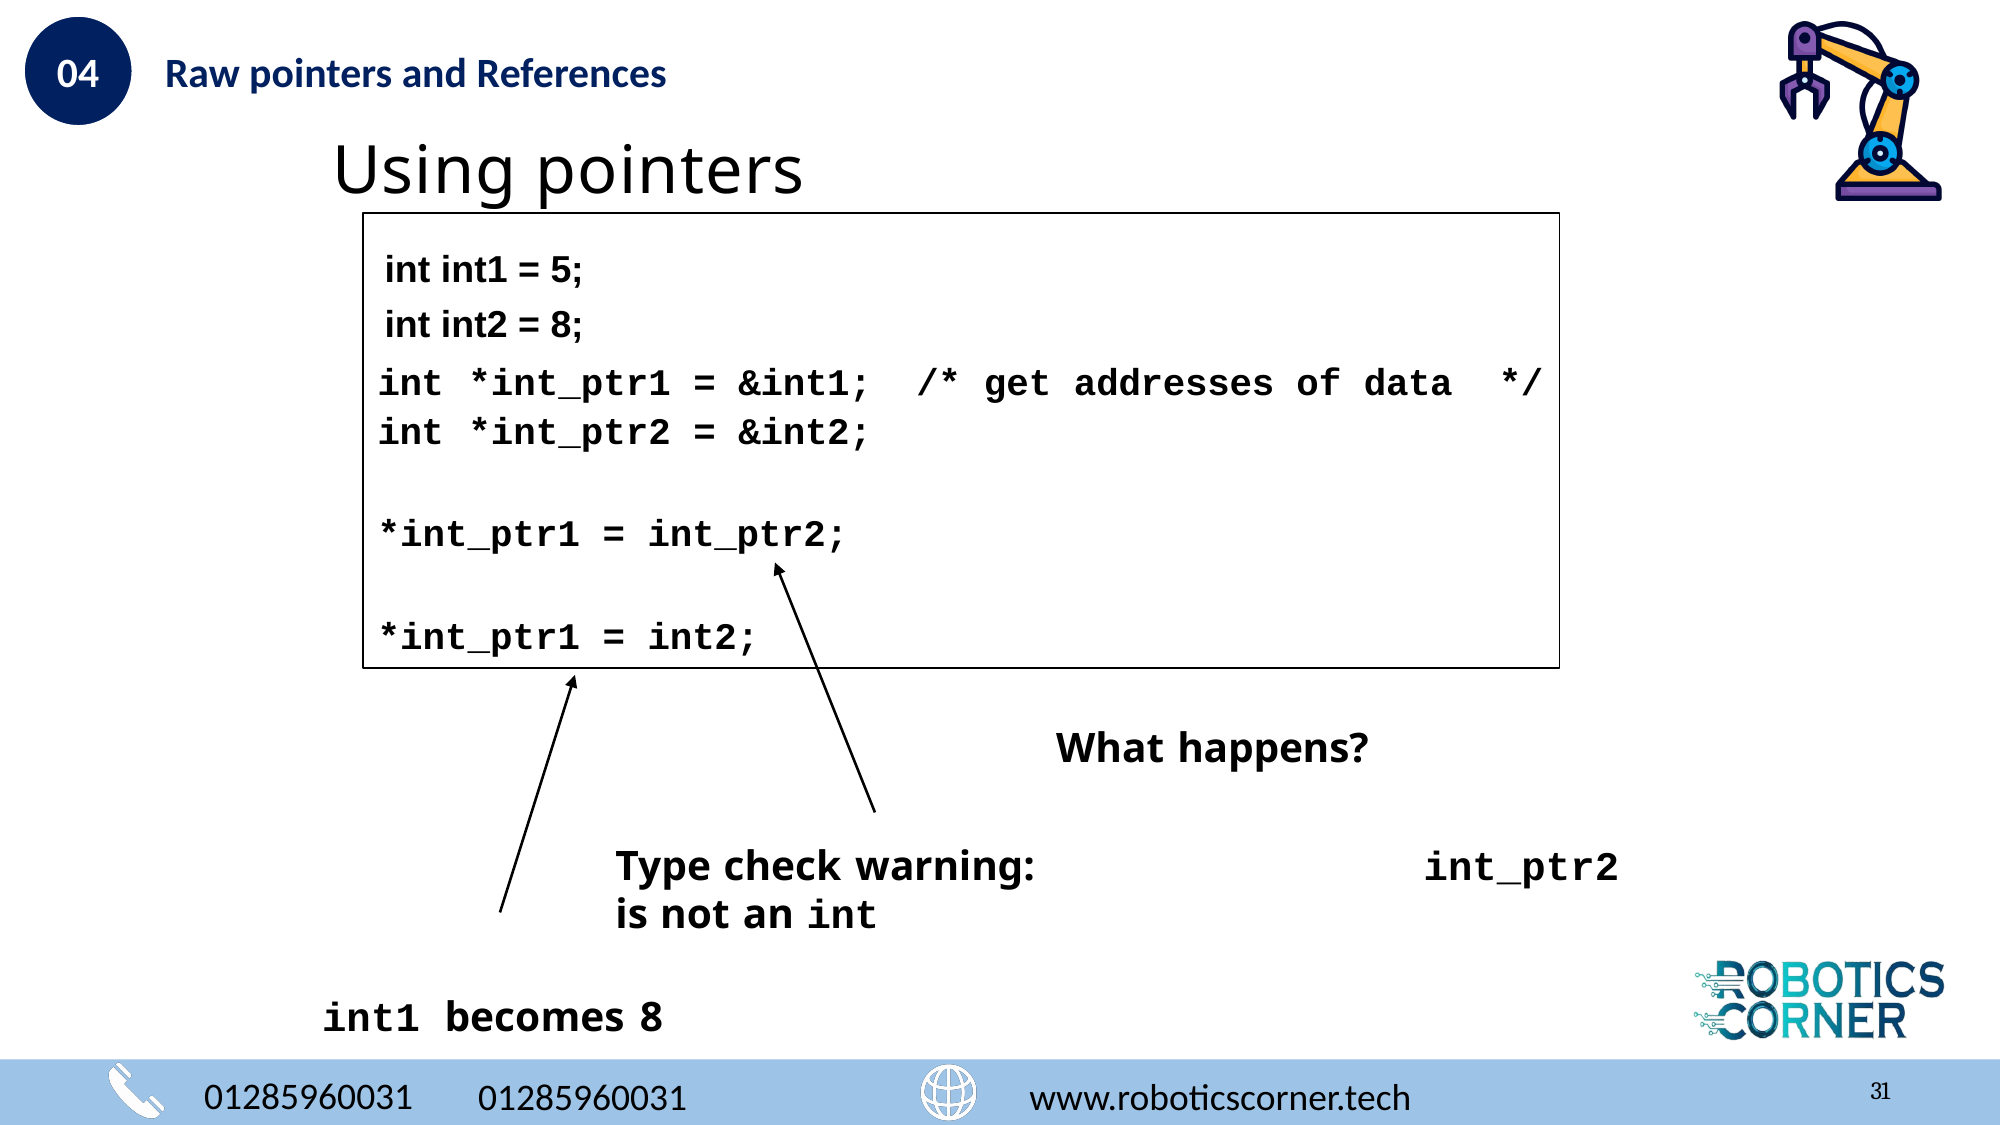

04
Raw pointers and References
# Using pointers
int int1 = 5;
int int2 = 8;
| int | \*int\_ptr1 = &int1; | /\* | get addresses | of data | \*/ |
| --- | --- | --- | --- | --- | --- |
| int | \*int\_ptr2 = &int2; | | | | |
*int_ptr1 = int_ptr2;
*int_ptr1 = int2;
What happens?
Type check warning:	int_ptr2 is not an int
int1 becomes 8